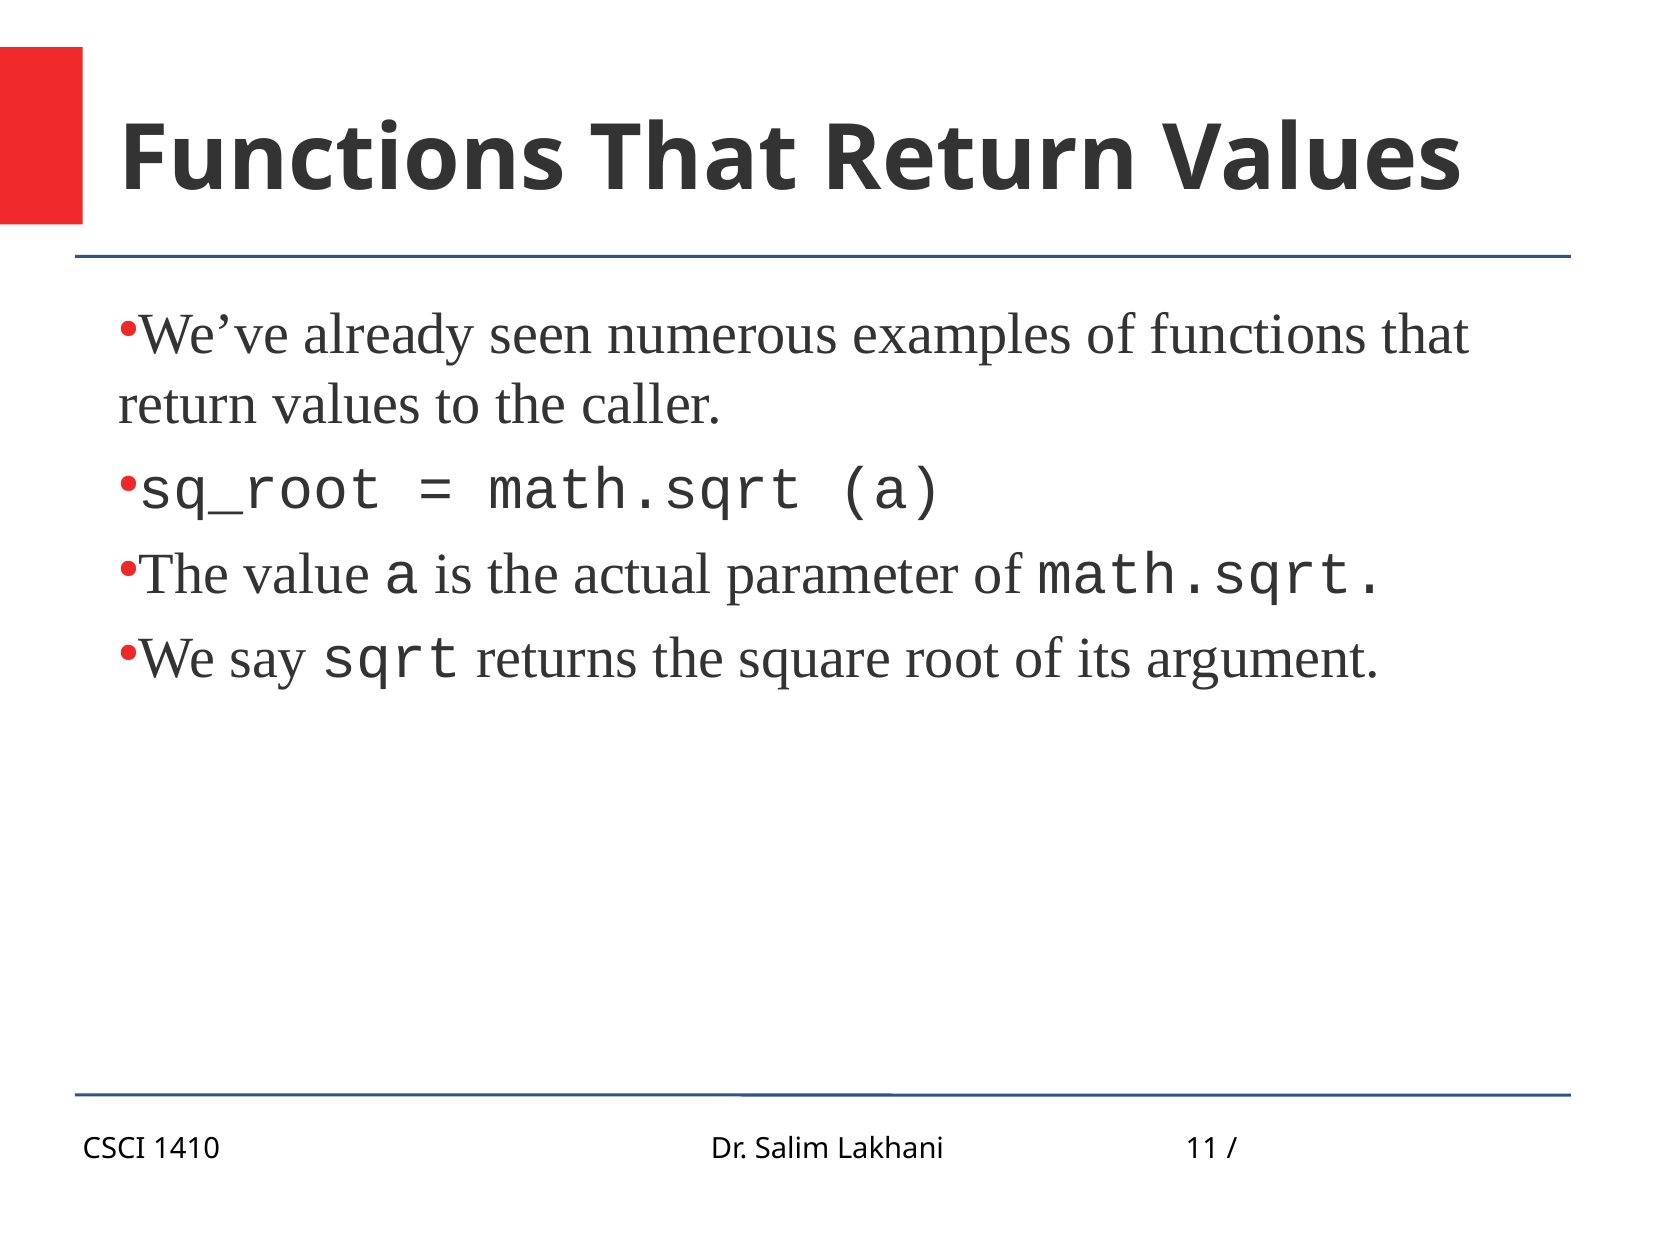

# Functions That Return Values
We’ve already seen numerous examples of functions that return values to the caller.
sq_root = math.sqrt (a)
The value a is the actual parameter of math.sqrt.
We say sqrt returns the square root of its argument.
CSCI 1410
Dr. Salim Lakhani